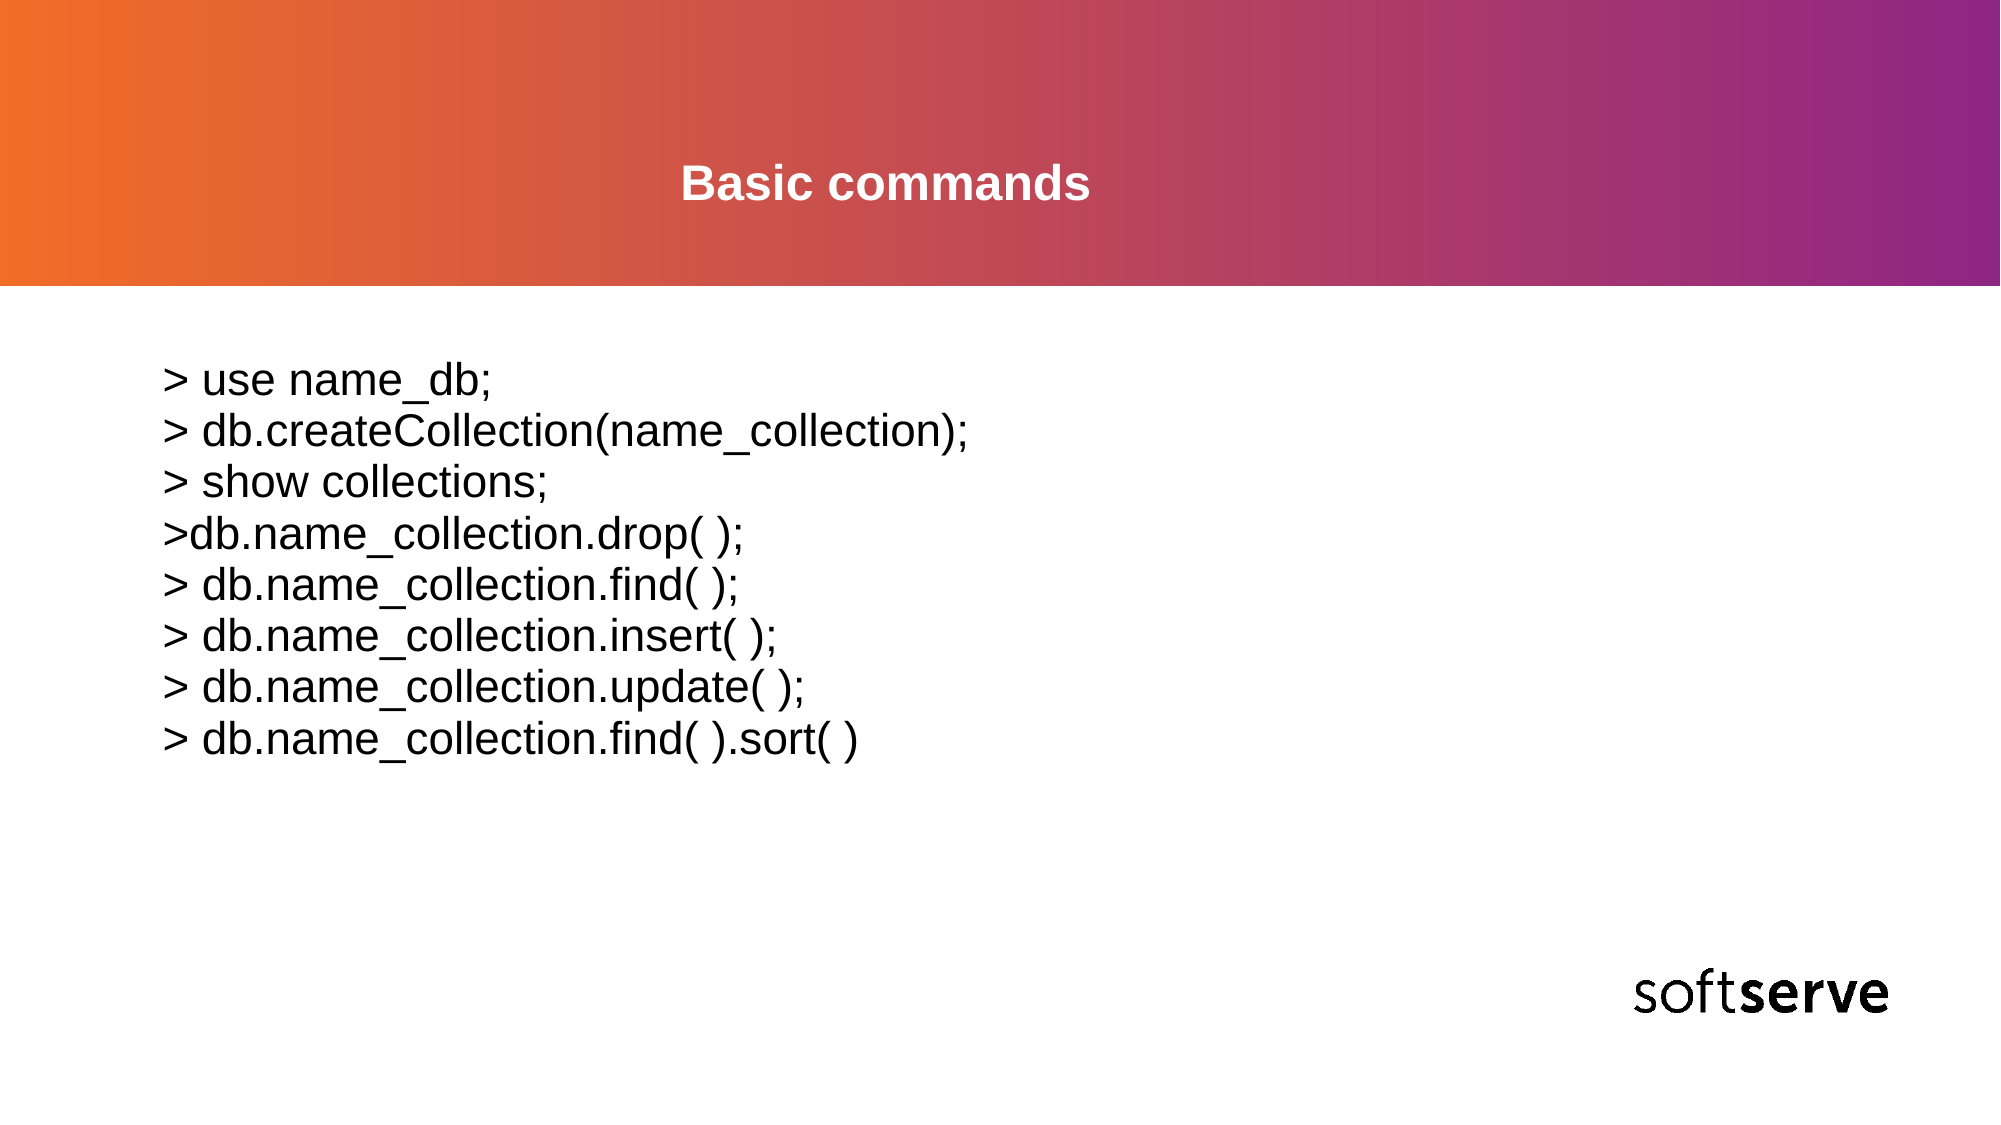

Basic commands
> use name_db;
> db.createCollection(name_collection);
> show collections;
>db.name_collection.drop( );
> db.name_collection.find( );
> db.name_collection.insert( );
> db.name_collection.update( );
> db.name_collection.find( ).sort( )